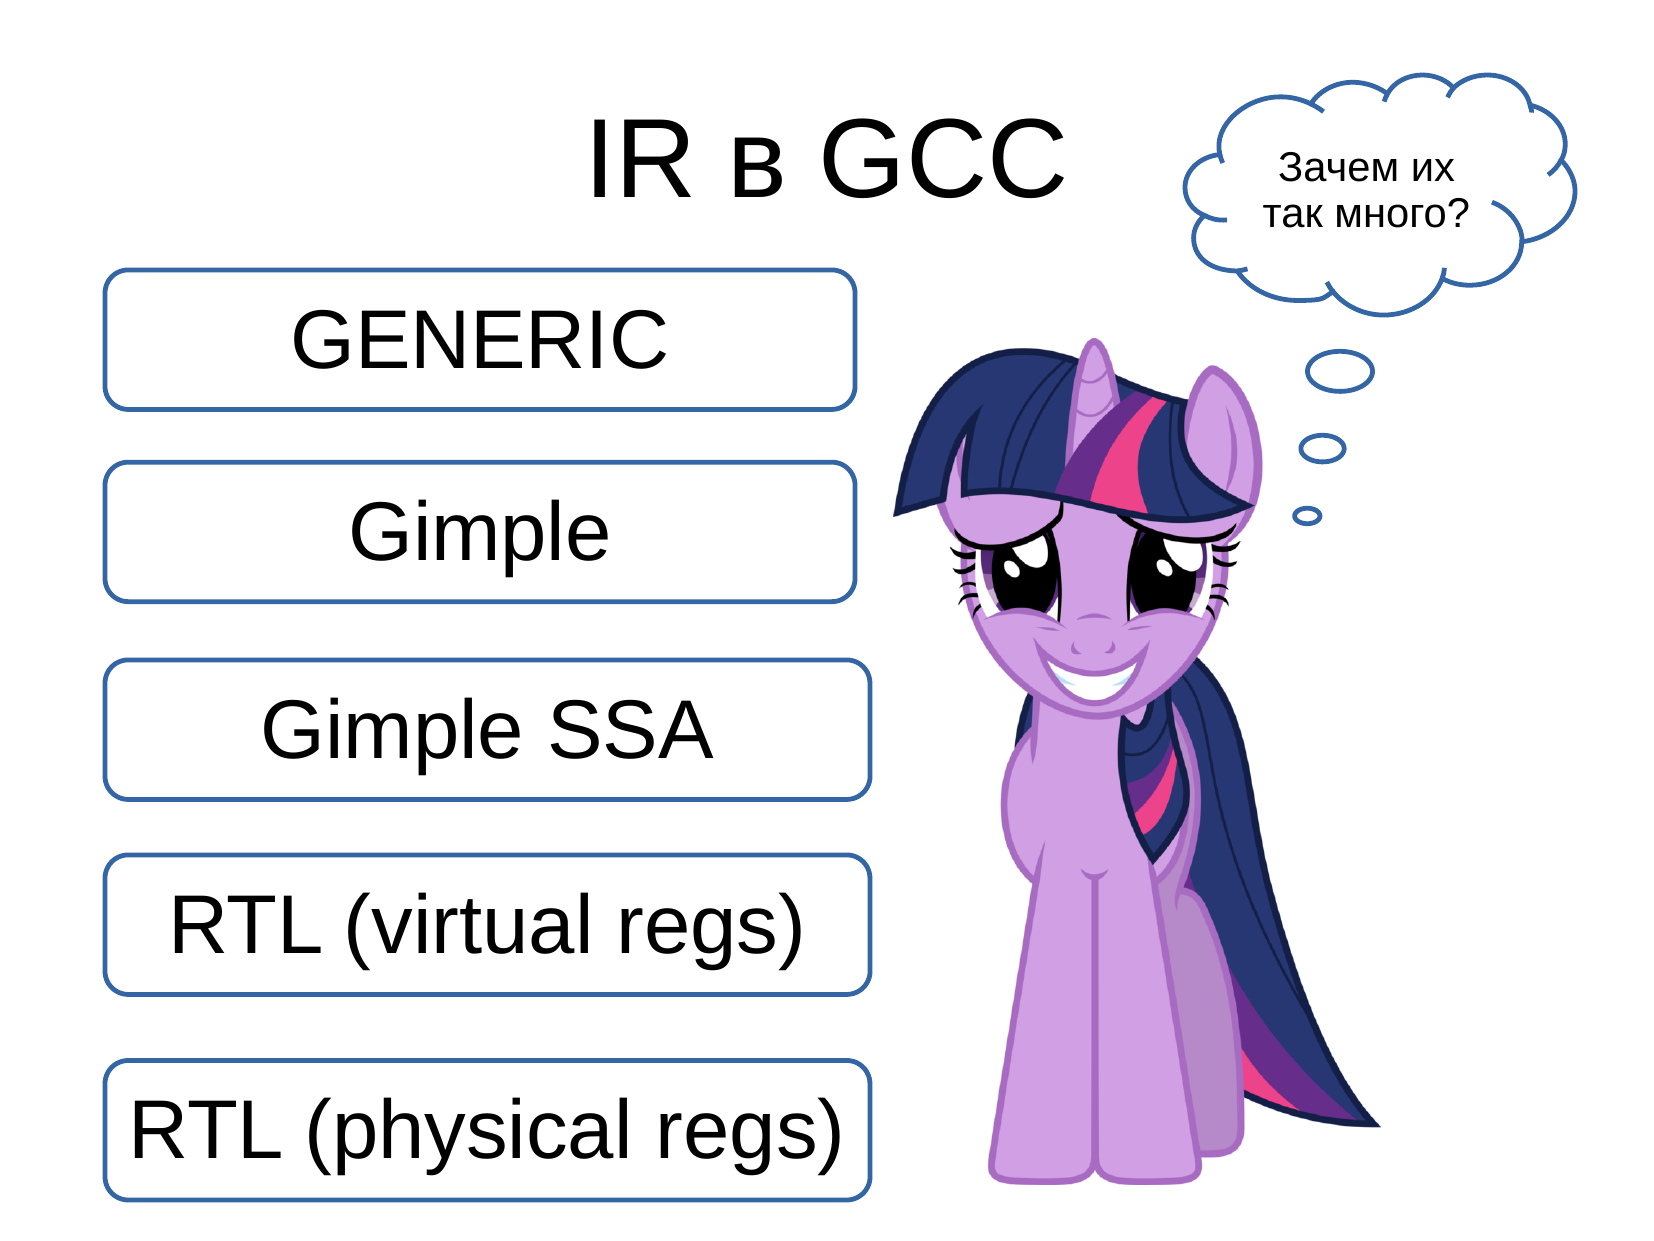

# IR в GCC
Зачем их
так много?
GENERIC
Gimple
Gimple SSA
RTL (virtual regs)
RTL (physical regs)